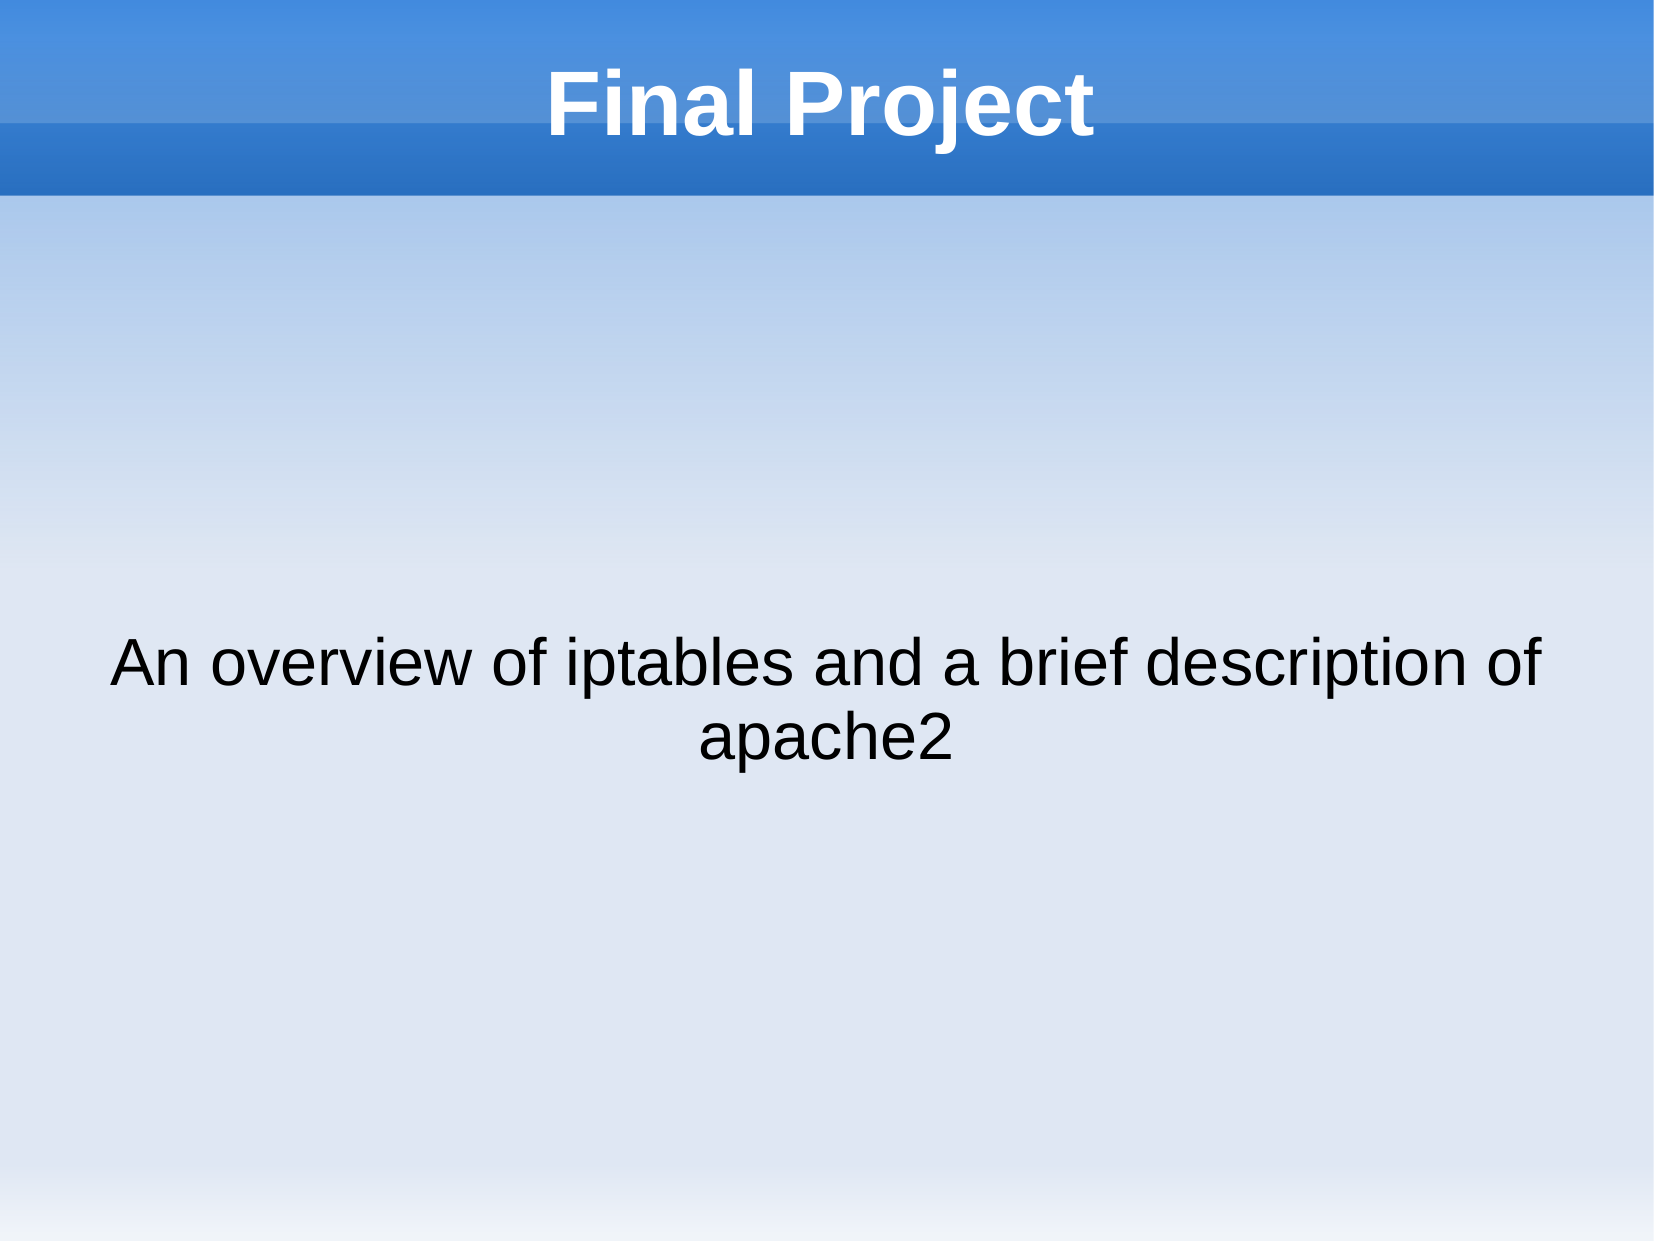

# Final Project
An overview of iptables and a brief description of apache2